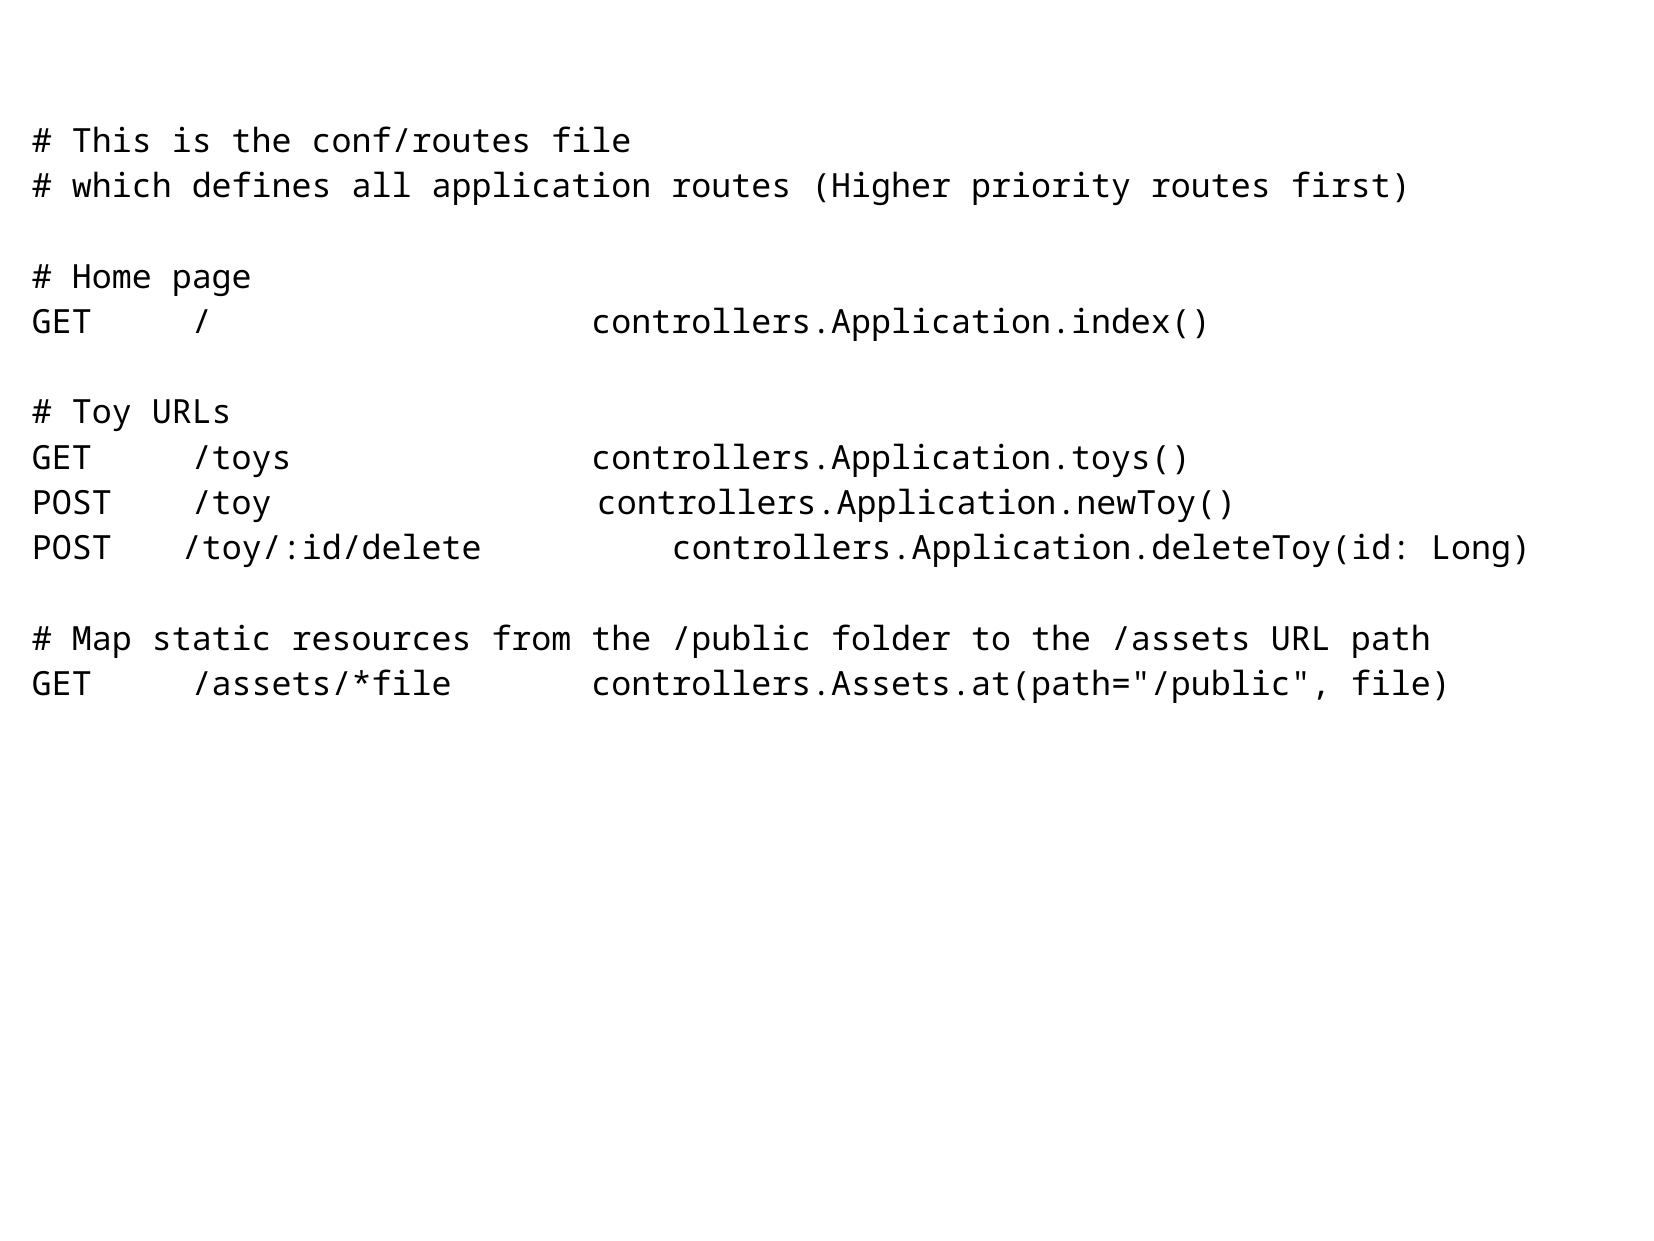

#
# This is the conf/routes file
# which defines all application routes (Higher priority routes first)
# Home page
GET / controllers.Application.index()
# Toy URLs
GET /toys controllers.Application.toys()
POST /toy				 controllers.Application.newToy()
POST	/toy/:id/delete		 controllers.Application.deleteToy(id: Long)
# Map static resources from the /public folder to the /assets URL path
GET /assets/*file controllers.Assets.at(path="/public", file)